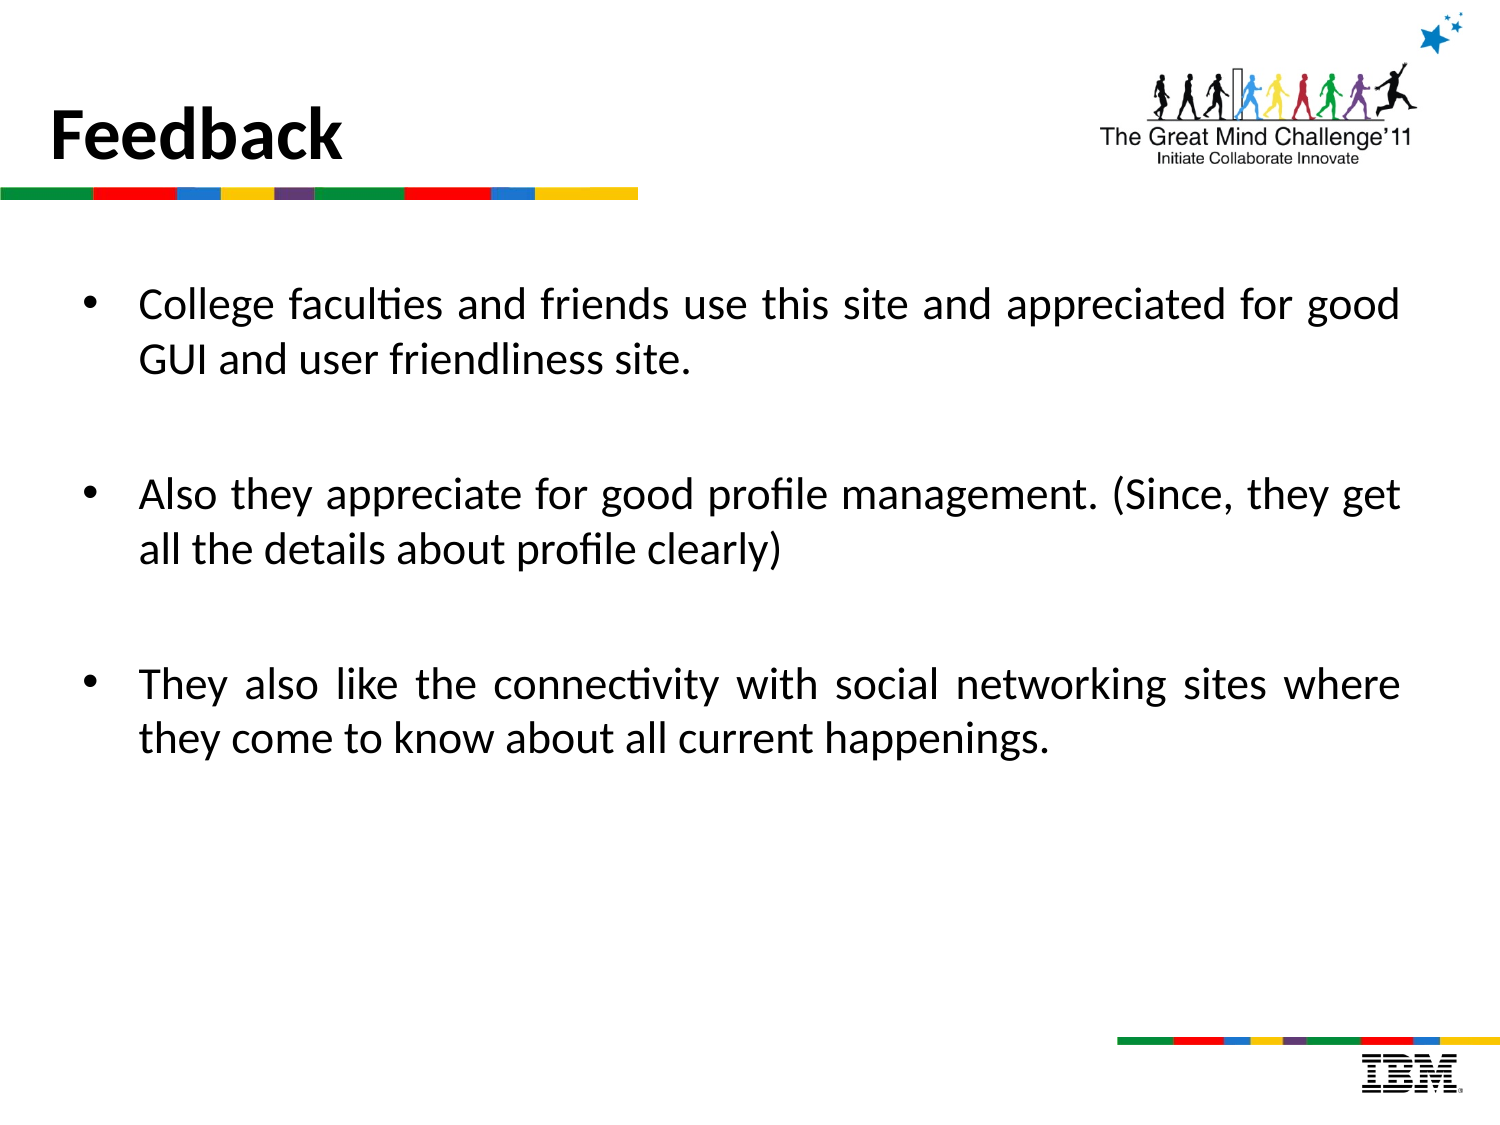

# Feedback
College faculties and friends use this site and appreciated for good GUI and user friendliness site.
Also they appreciate for good profile management. (Since, they get all the details about profile clearly)
They also like the connectivity with social networking sites where they come to know about all current happenings.